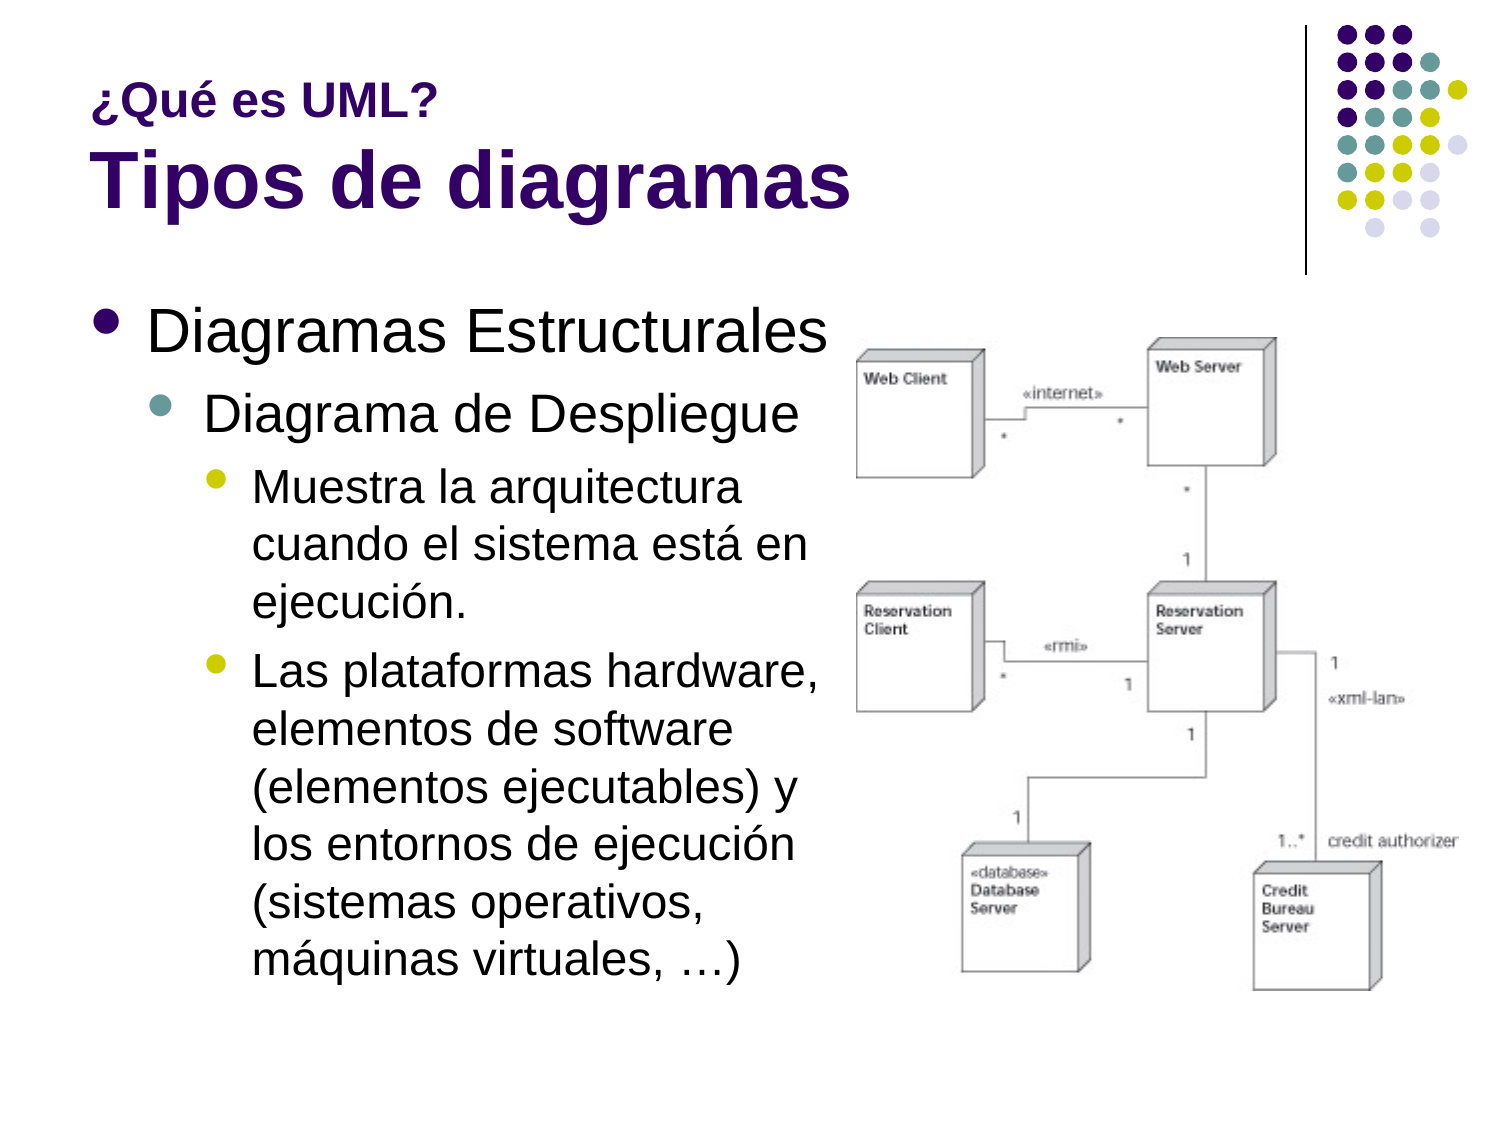

# ¿Qué es UML? Tipos de diagramas
Diagramas Estructurales
Diagrama de Despliegue
Muestra la arquitectura cuando el sistema está en ejecución.
Las plataformas hardware, elementos de software (elementos ejecutables) y los entornos de ejecución (sistemas operativos, máquinas virtuales, …)